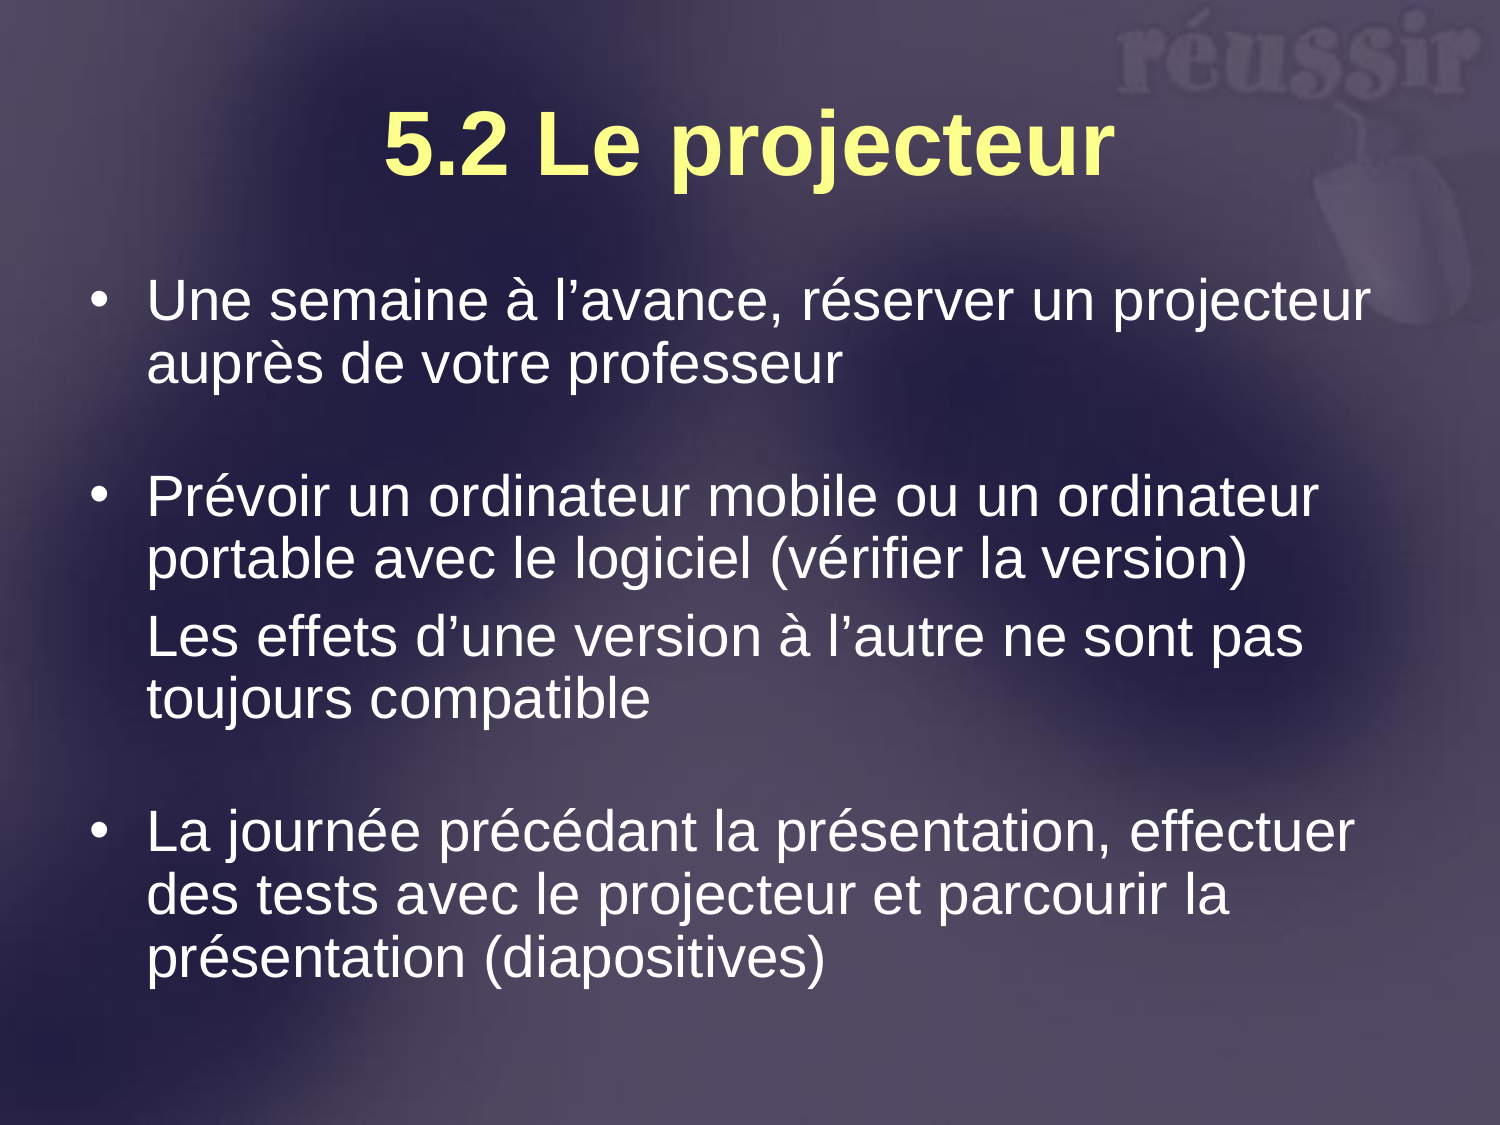

5.2 Le projecteur
Une semaine à l’avance, réserver un projecteur auprès de votre professeur
Prévoir un ordinateur mobile ou un ordinateur portable avec le logiciel (vérifier la version)
	Les effets d’une version à l’autre ne sont pas toujours compatible
La journée précédant la présentation, effectuer des tests avec le projecteur et parcourir la présentation (diapositives)